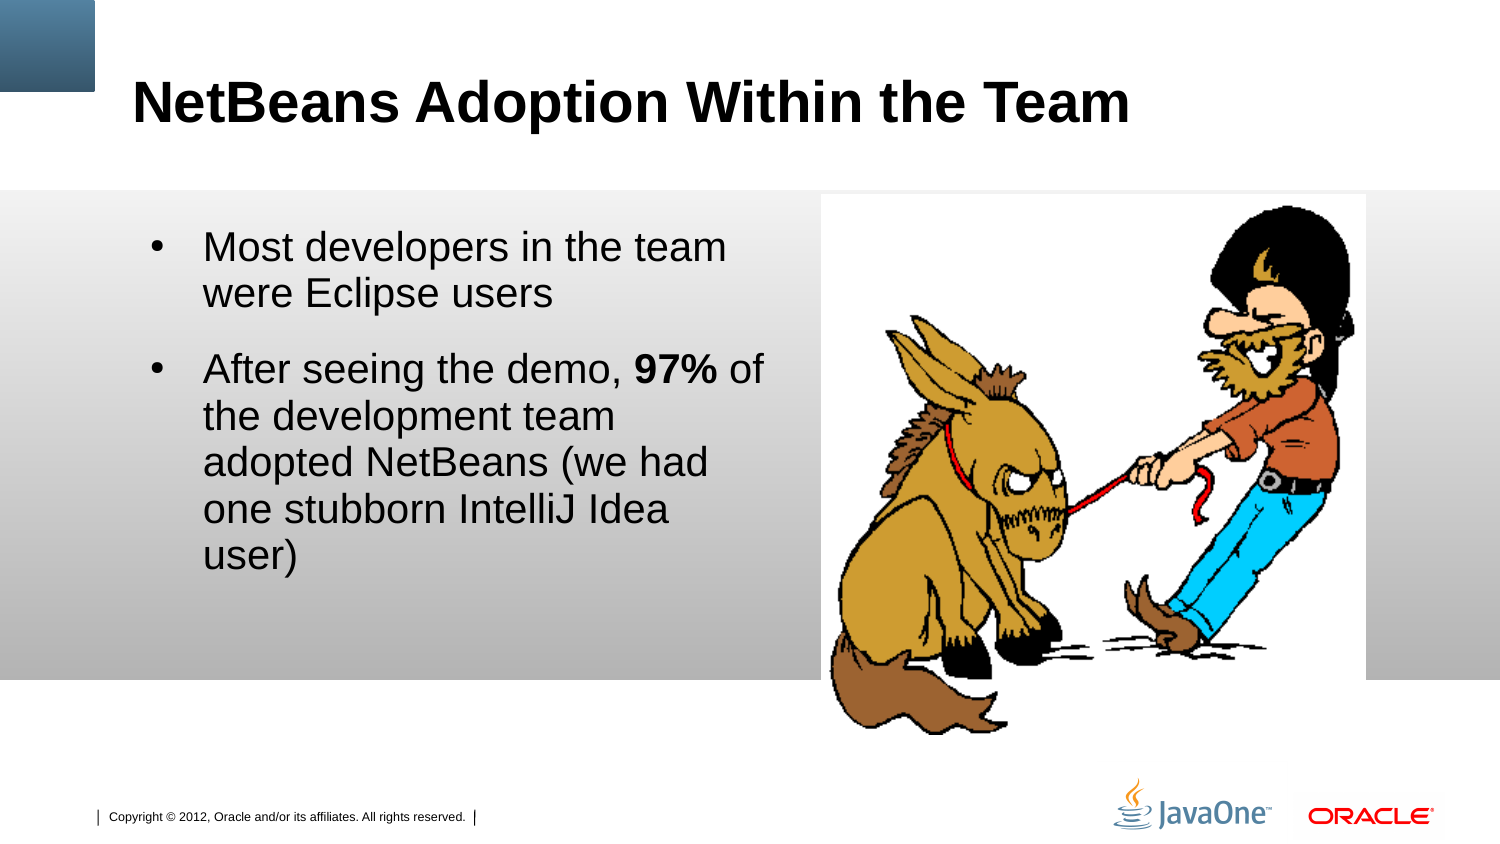

# NetBeans Adoption Within the Team
Most developers in the team were Eclipse users
After seeing the demo, 97% of the development team adopted NetBeans (we had one stubborn IntelliJ Idea user)